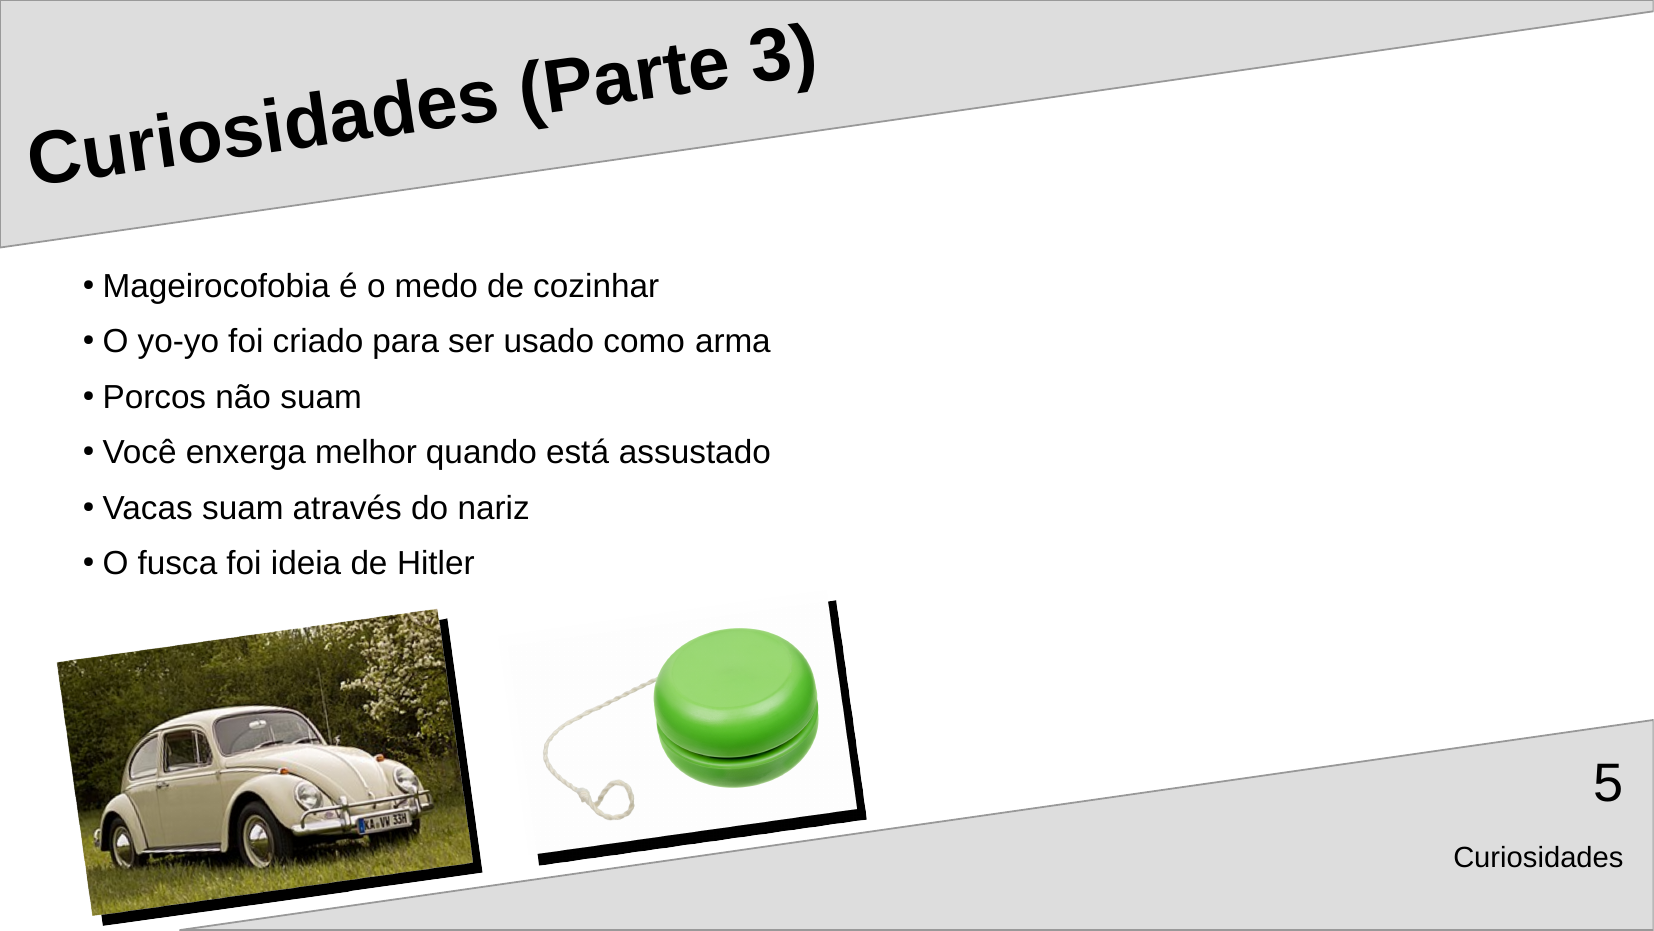

# Curiosidades (Parte 3)
Mageirocofobia é o medo de cozinhar
O yo-yo foi criado para ser usado como arma
Porcos não suam
Você enxerga melhor quando está assustado
Vacas suam através do nariz
O fusca foi ideia de Hitler
5
Curiosidades